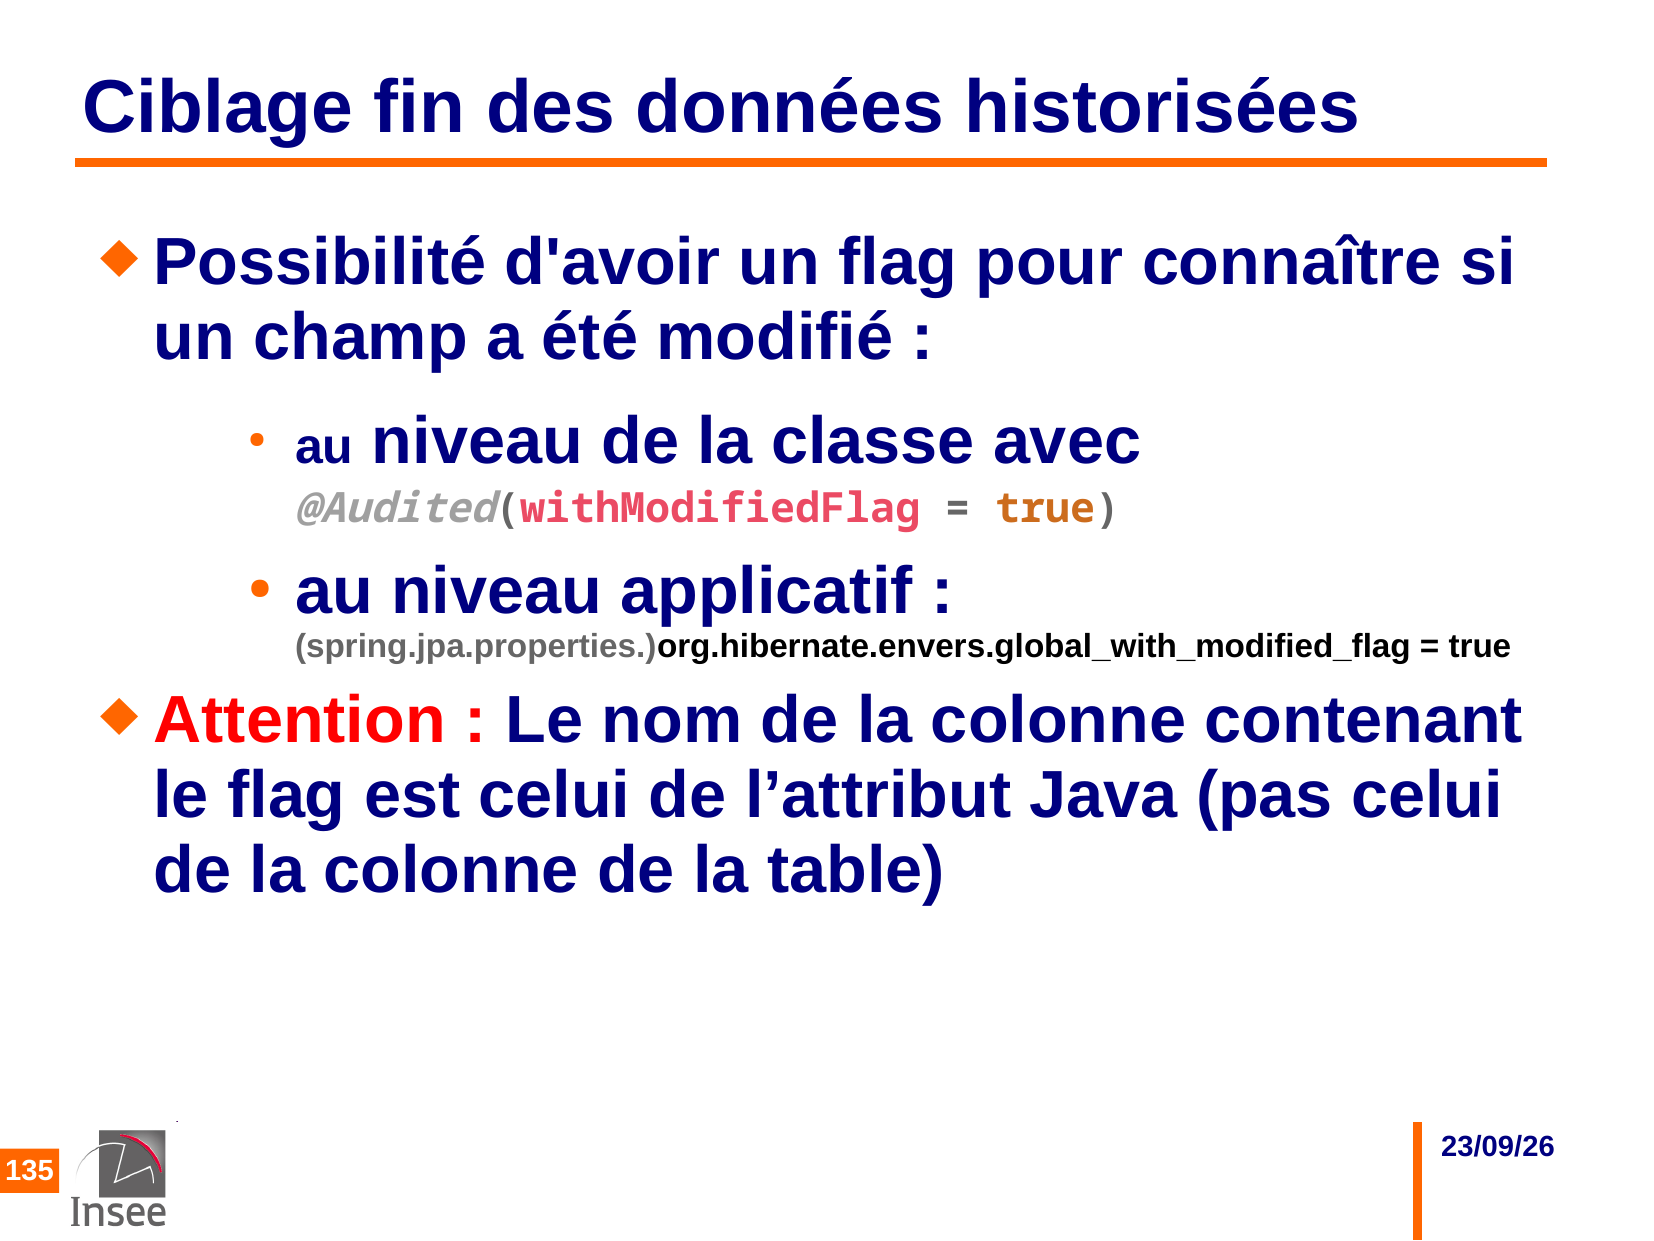

# Ciblage fin des données historisées
Possibilité d'avoir un flag pour connaître si un champ a été modifié :
au niveau de la classe avec @Audited(withModifiedFlag = true)
au niveau applicatif : (spring.jpa.properties.)org.hibernate.envers.global_with_modified_flag = true
Attention : Le nom de la colonne contenant le flag est celui de l’attribut Java (pas celui de la colonne de la table)
135